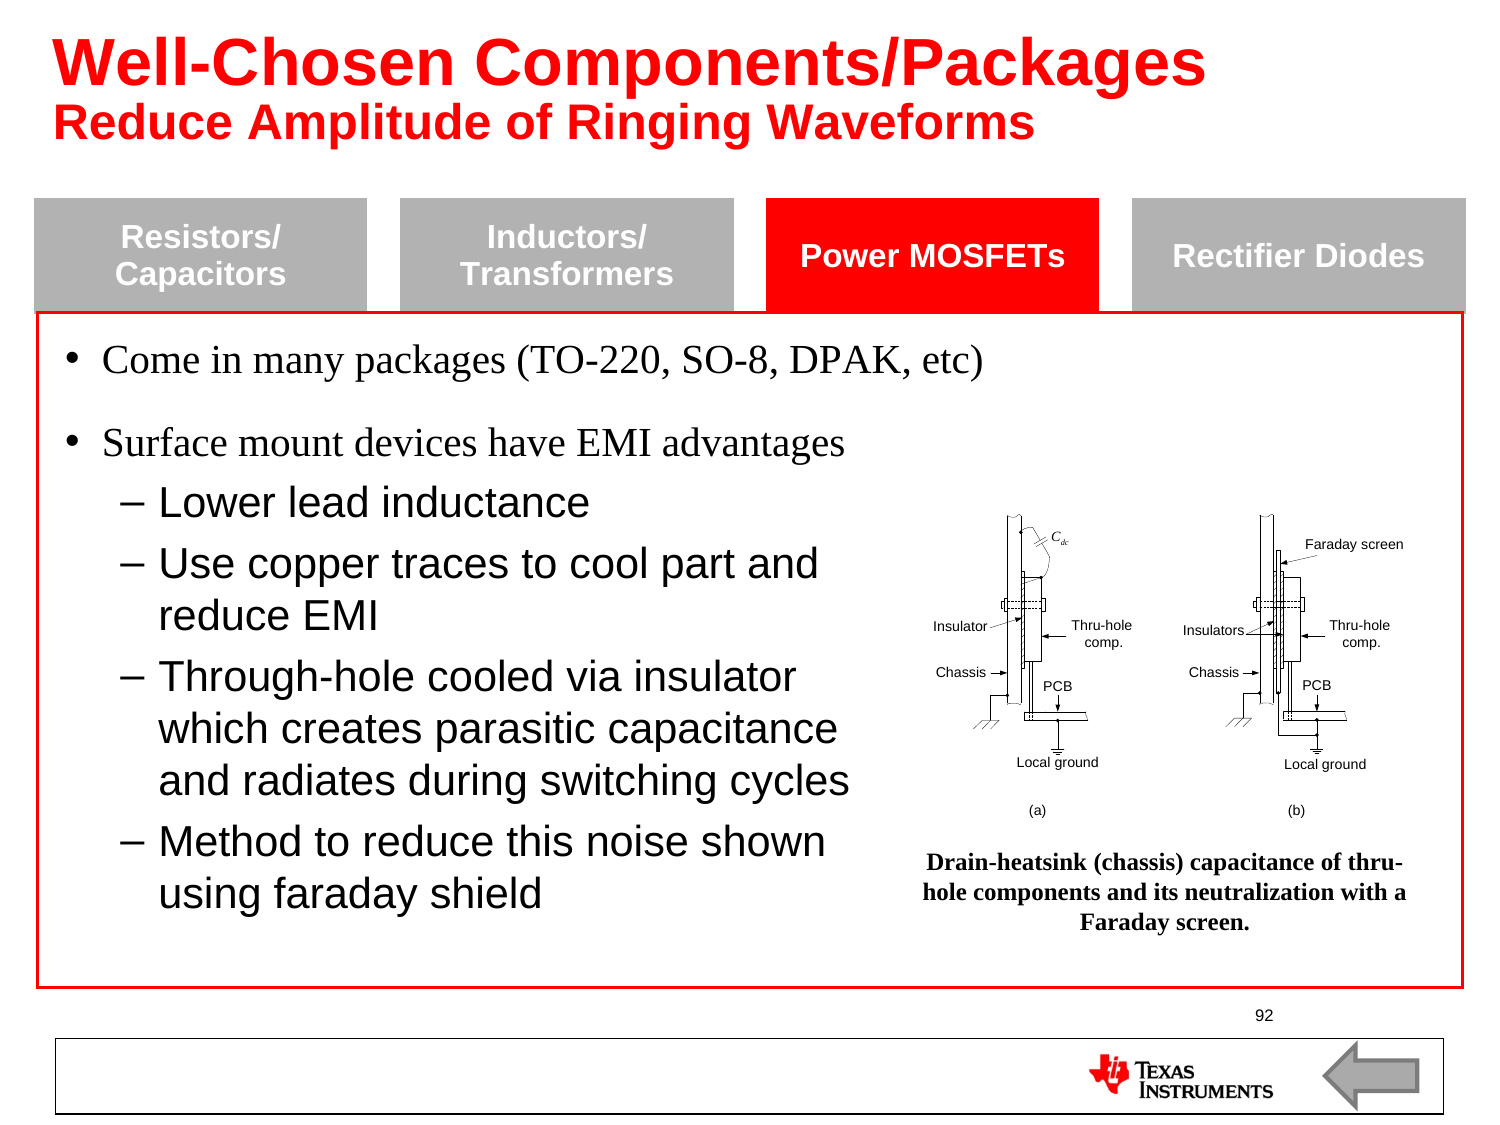

# Well-Chosen Components/Packages Reduce Amplitude of Ringing Waveforms
Resistors/Capacitors
Inductors/Transformers
Power MOSFETs
Rectifier Diodes
Come in many packages (TO-220, SO-8, DPAK, etc)
Surface mount devices have EMI advantages
Lower lead inductance
Use copper traces to cool part and
reduce EMI
Through-hole cooled via insulator
which creates parasitic capacitance
and radiates during switching cycles
Method to reduce this noise shown
using faraday shield
Drain-heatsink (chassis) capacitance of thru-hole components and its neutralization with a Faraday screen.